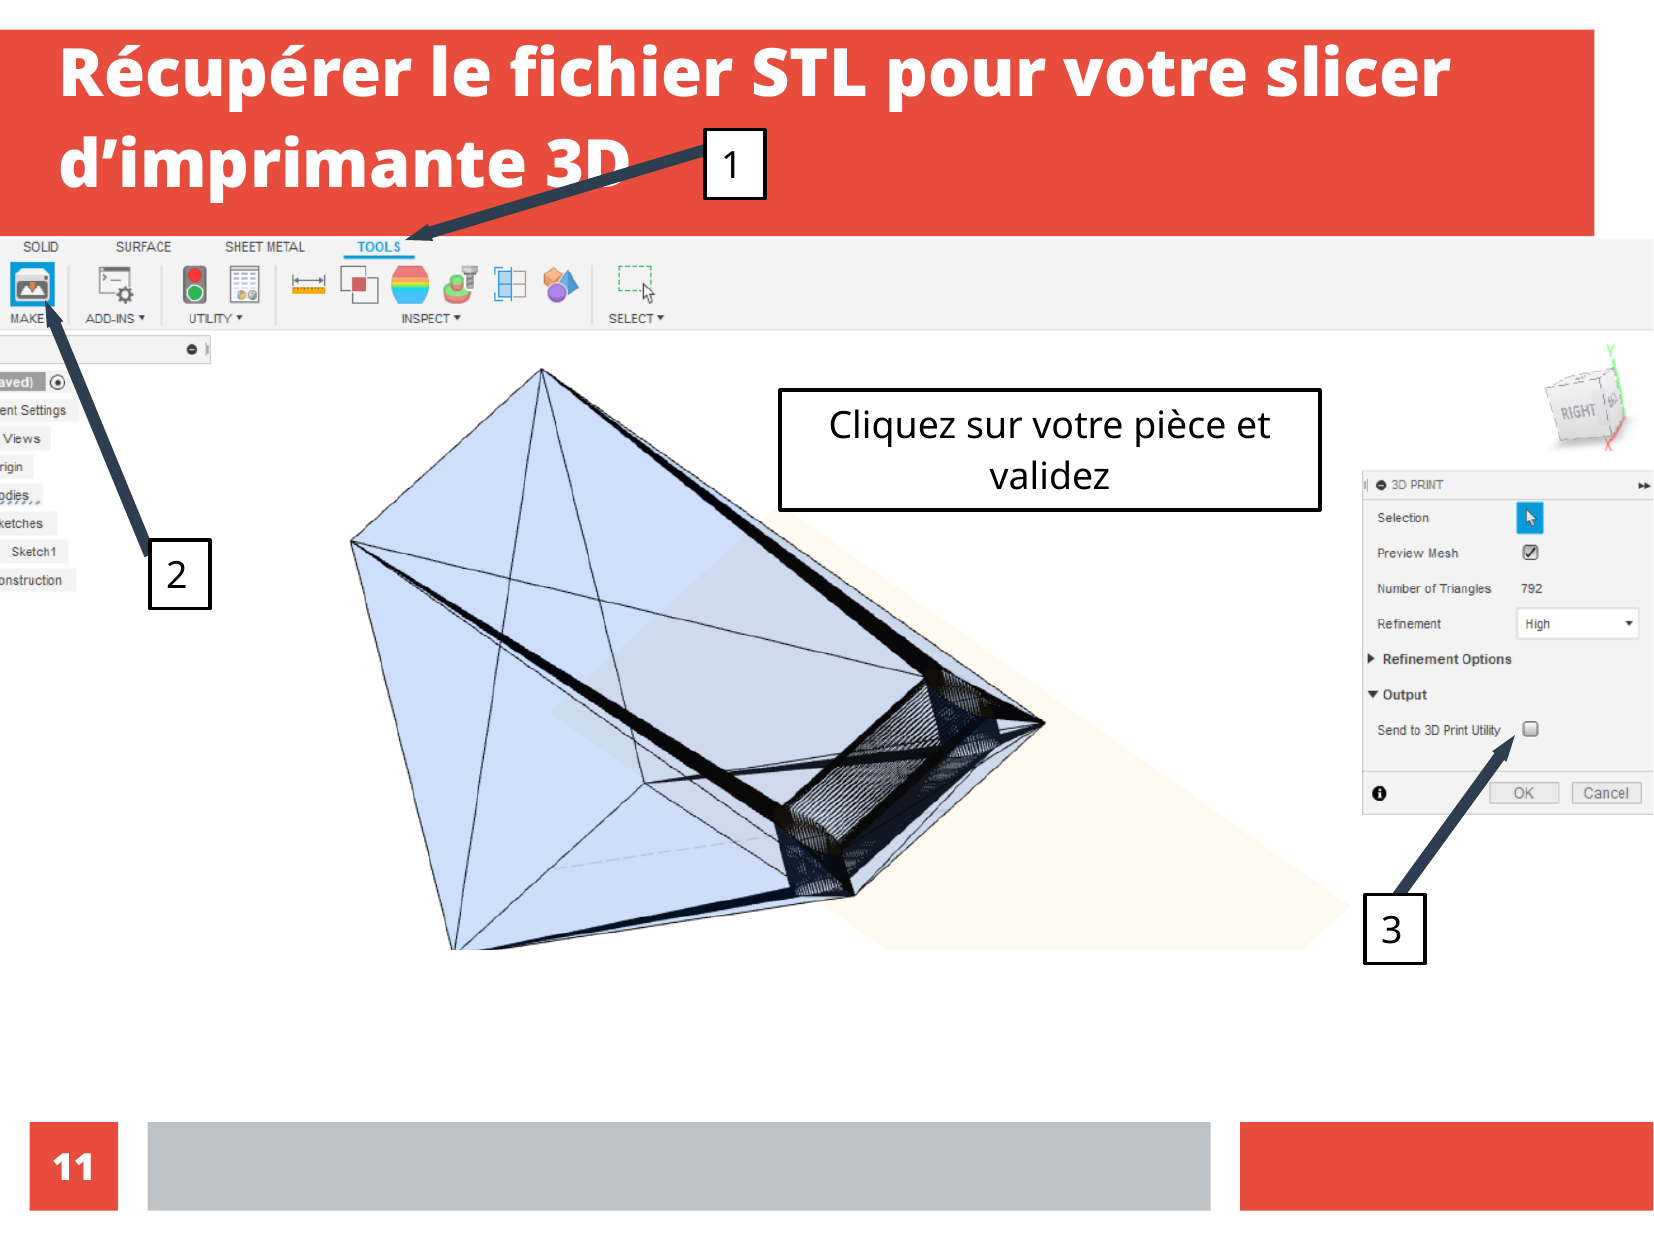

# Récupérer le fichier STL pour votre slicer d’imprimante 3D
1
Cliquez sur votre pièce et validez
2
3
11